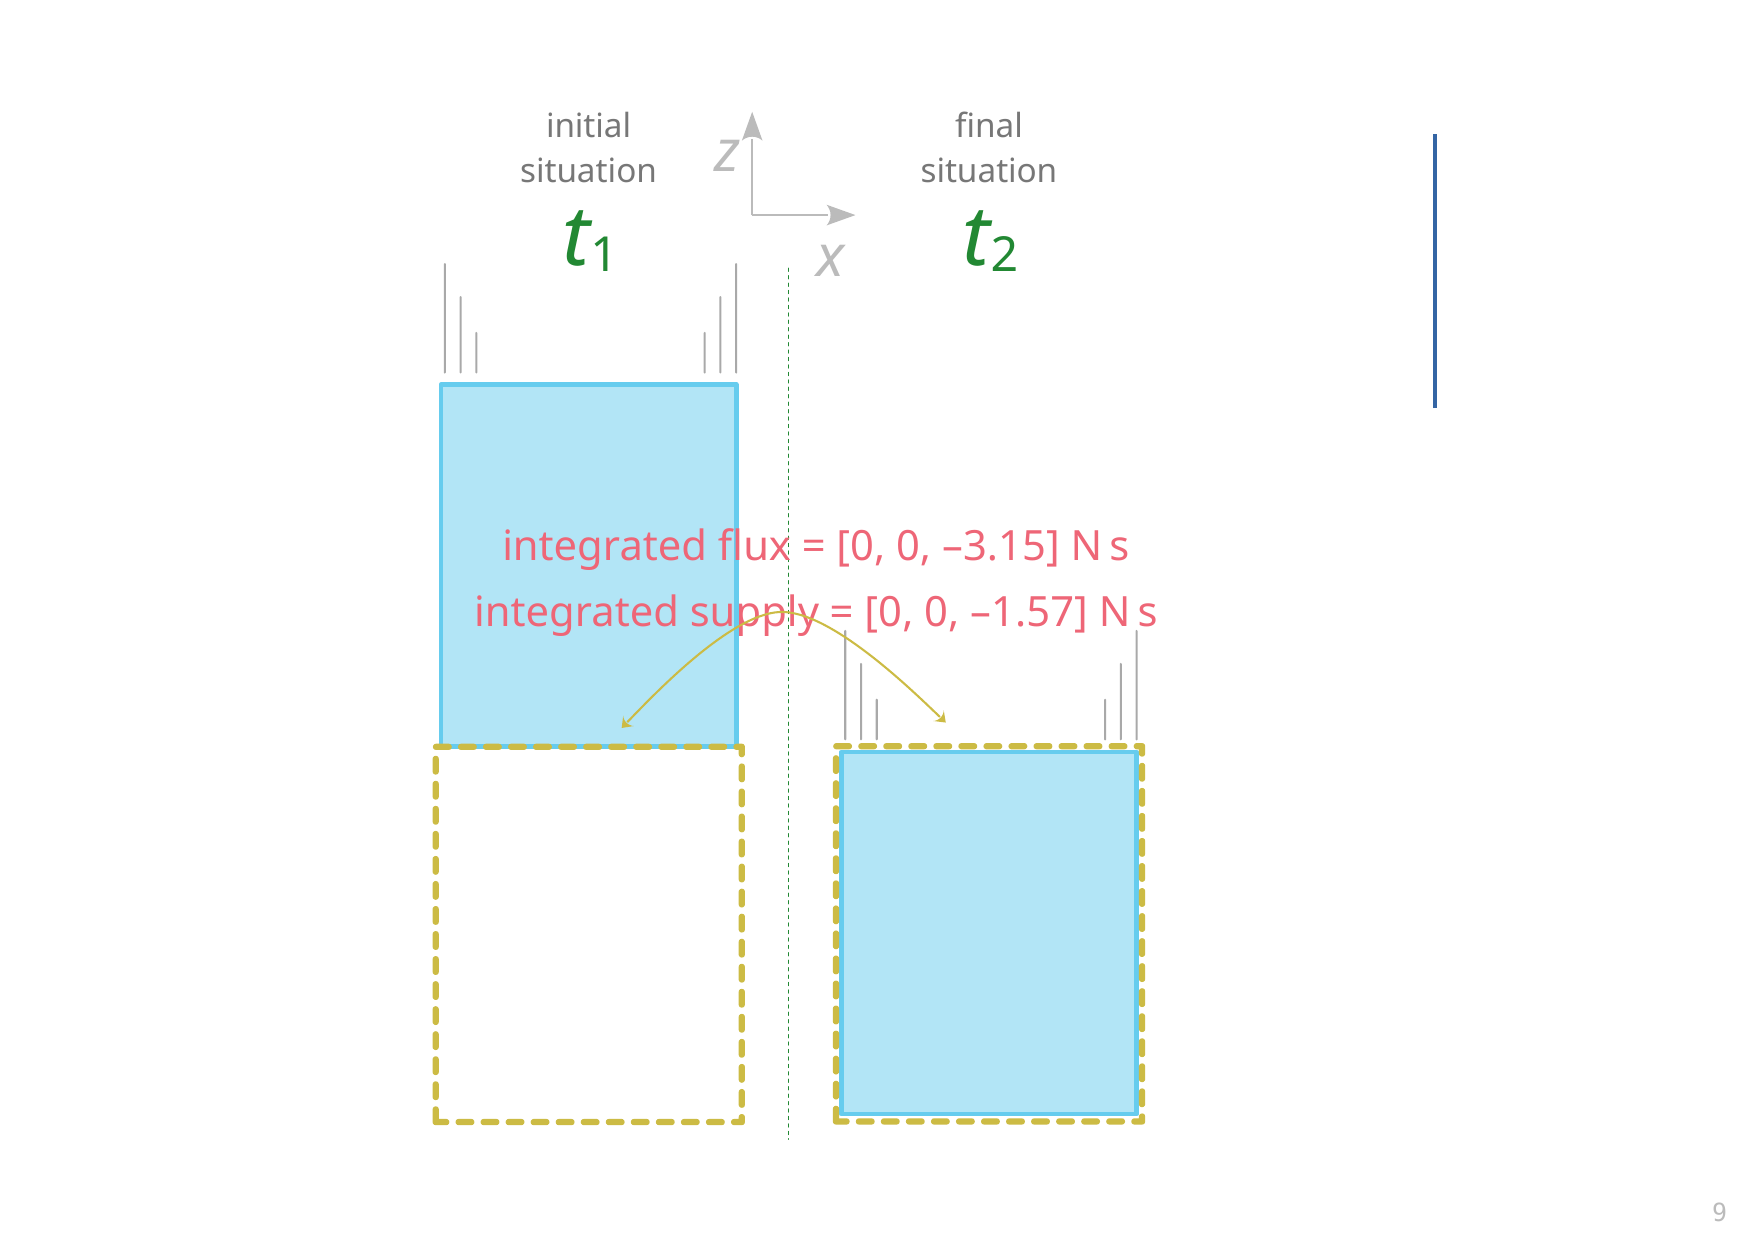

initial
situation
final
situation
z
t1
t2
x
integrated flux = [0, 0, –3.15] N s
integrated supply = [0, 0, –1.57] N s